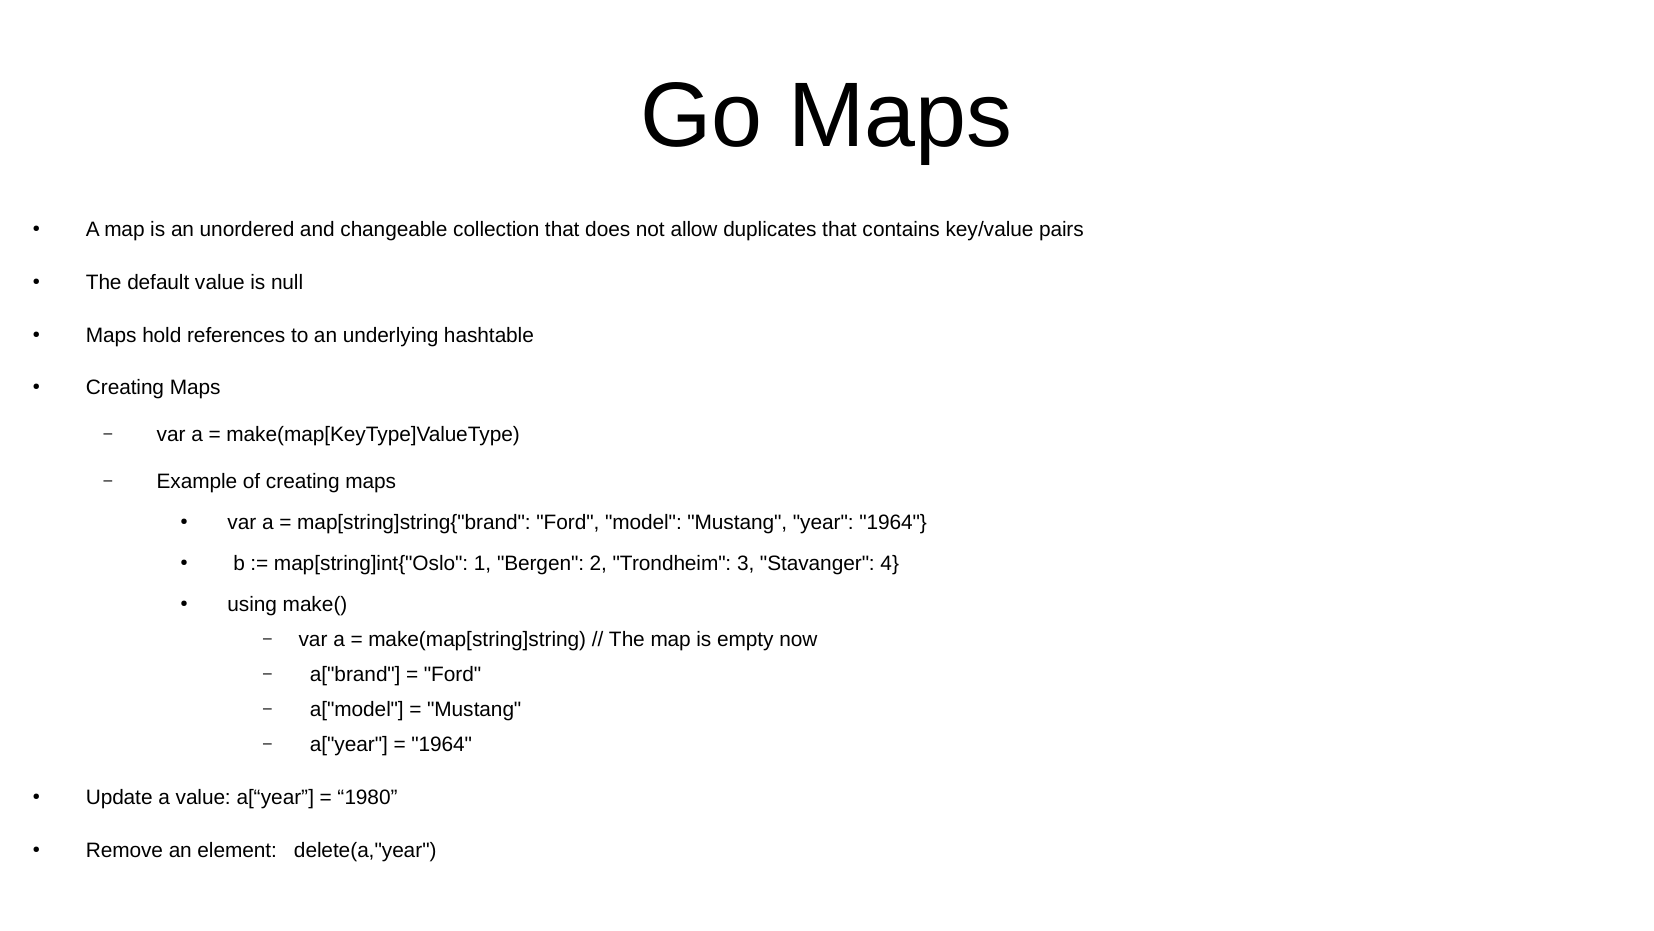

# Go Maps
A map is an unordered and changeable collection that does not allow duplicates that contains key/value pairs
The default value is null
Maps hold references to an underlying hashtable
Creating Maps
var a = make(map[KeyType]ValueType)
Example of creating maps
var a = map[string]string{"brand": "Ford", "model": "Mustang", "year": "1964"}
 b := map[string]int{"Oslo": 1, "Bergen": 2, "Trondheim": 3, "Stavanger": 4}
using make()
var a = make(map[string]string) // The map is empty now
 a["brand"] = "Ford"
 a["model"] = "Mustang"
 a["year"] = "1964"
Update a value: a[“year”] = “1980”
Remove an element: delete(a,"year")